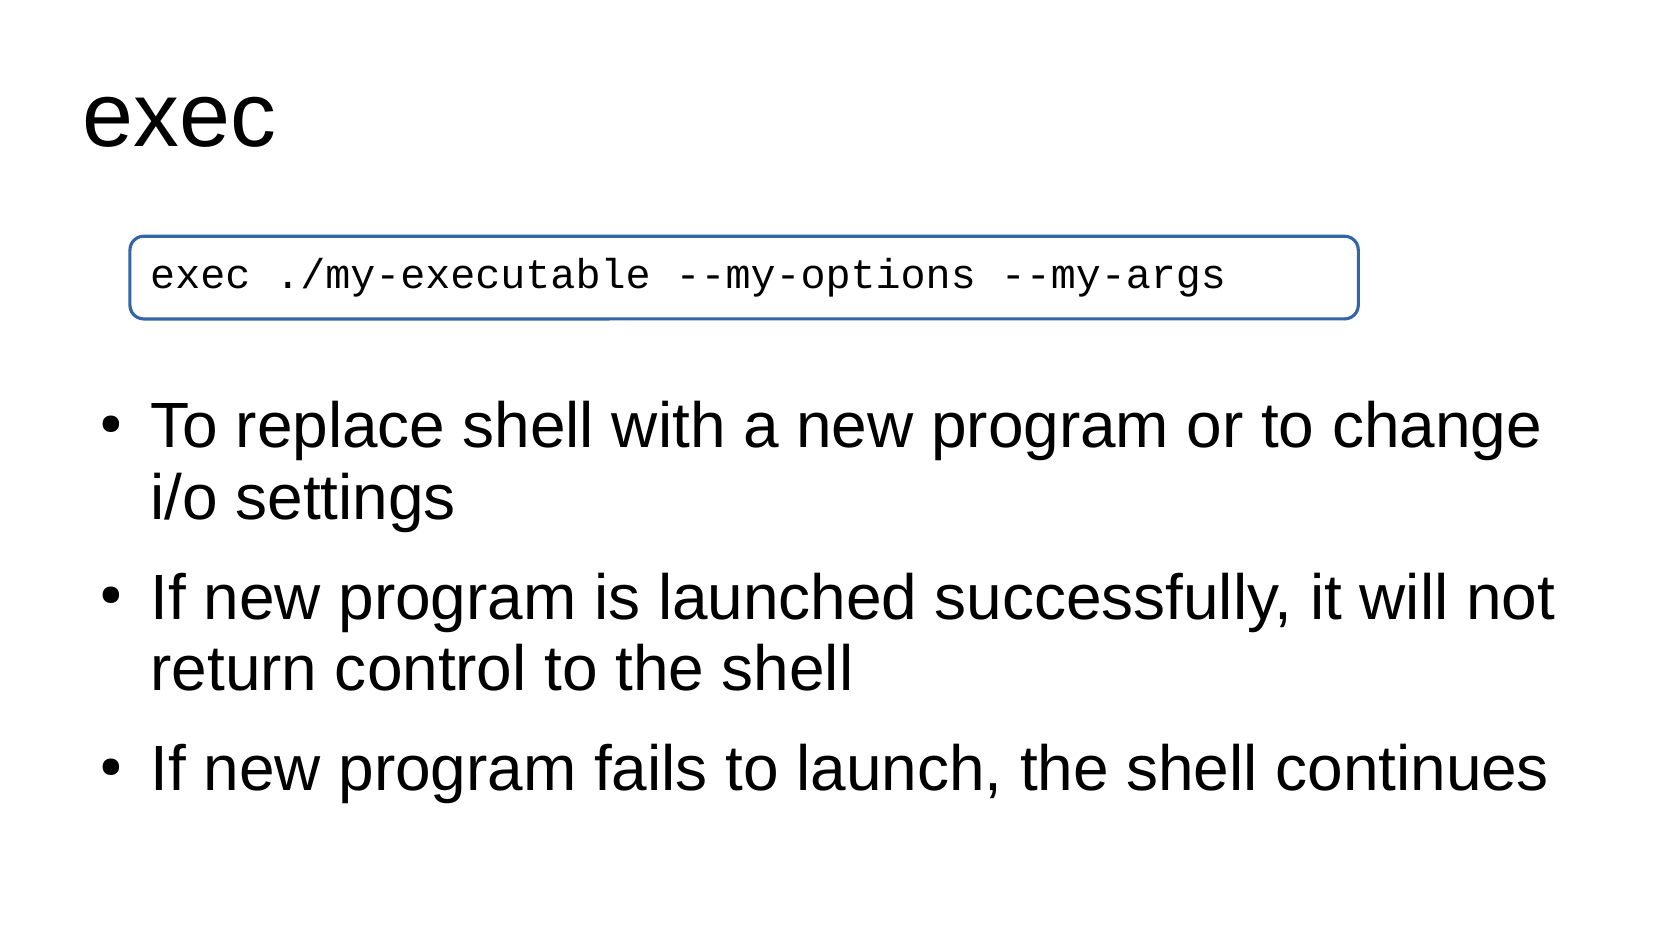

# exec
exec ./my-executable --my-options --my-args
To replace shell with a new program or to change i/o settings
If new program is launched successfully, it will not return control to the shell
If new program fails to launch, the shell continues